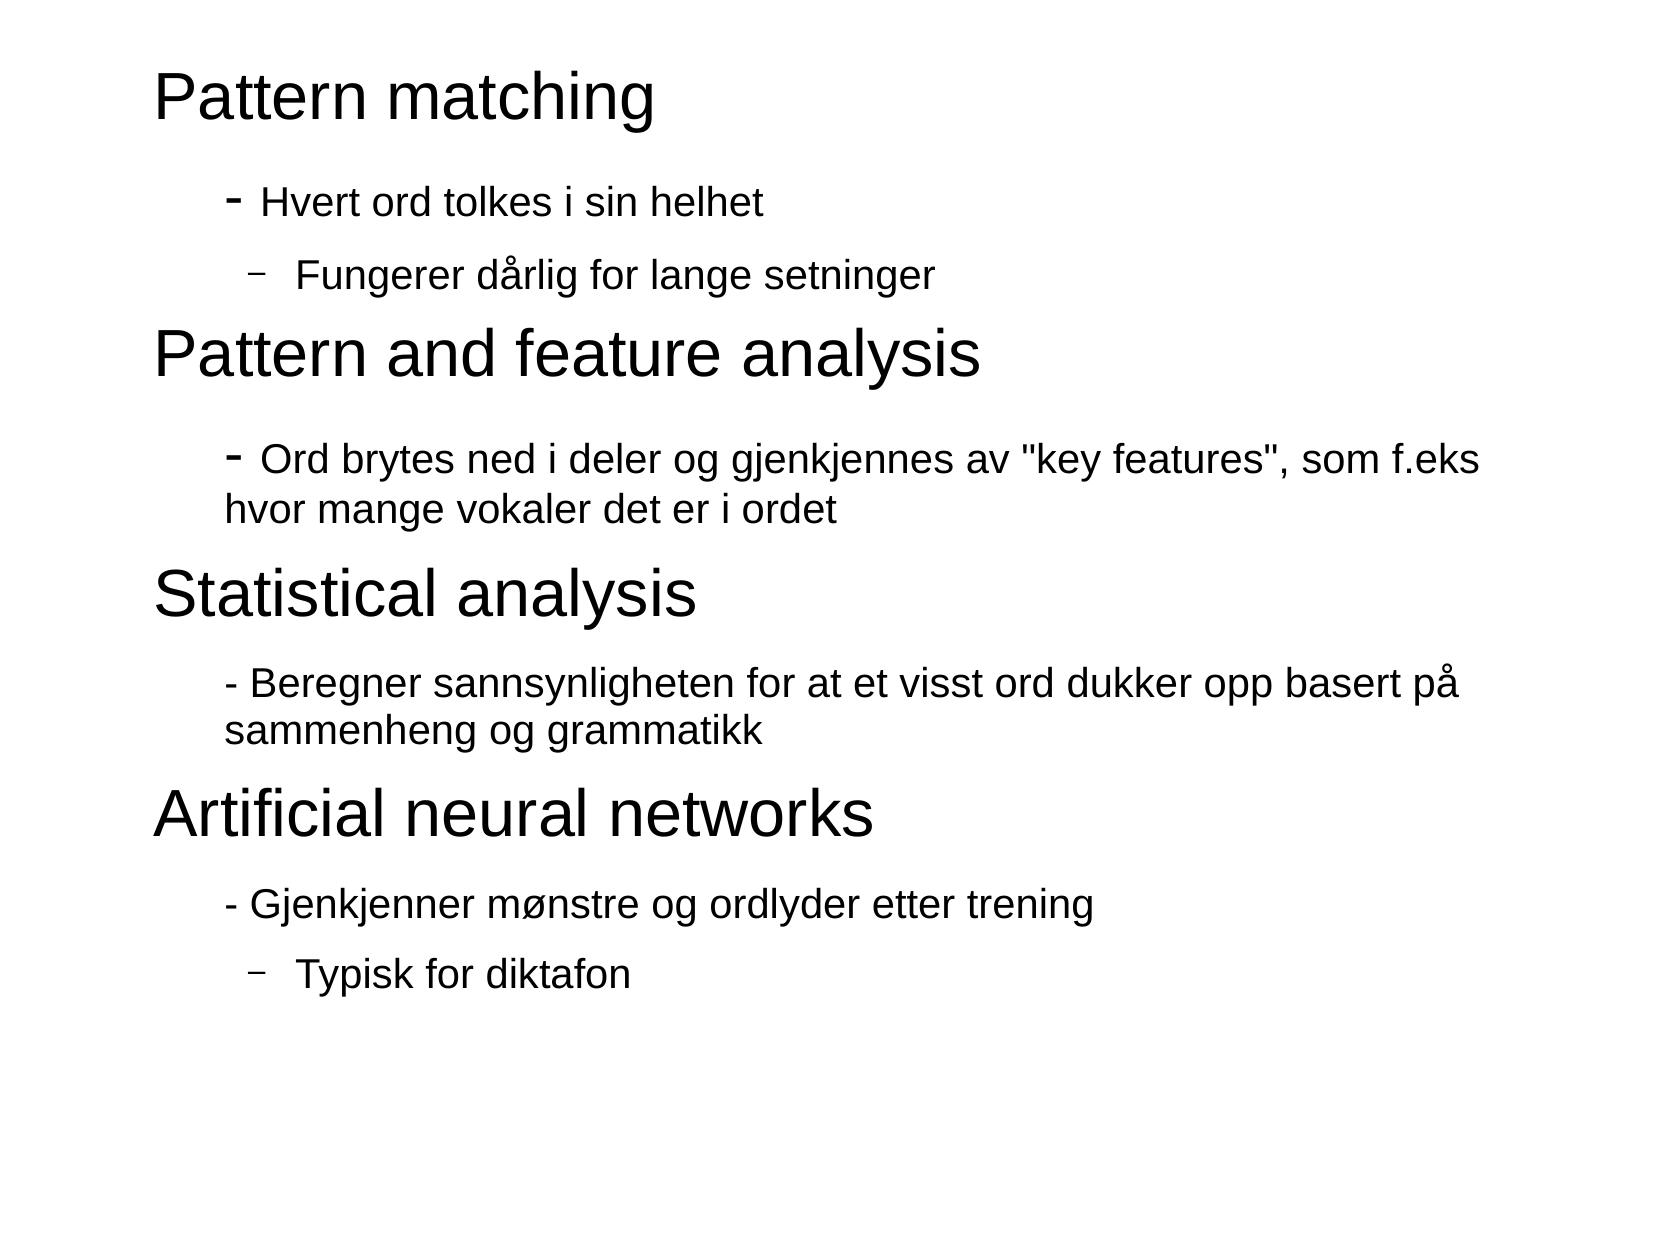

# Pattern matching
- Hvert ord tolkes i sin helhet
Fungerer dårlig for lange setninger
Pattern and feature analysis
- Ord brytes ned i deler og gjenkjennes av "key features", som f.eks hvor mange vokaler det er i ordet
Statistical analysis
- Beregner sannsynligheten for at et visst ord dukker opp basert på sammenheng og grammatikk
Artificial neural networks
- Gjenkjenner mønstre og ordlyder etter trening
Typisk for diktafon